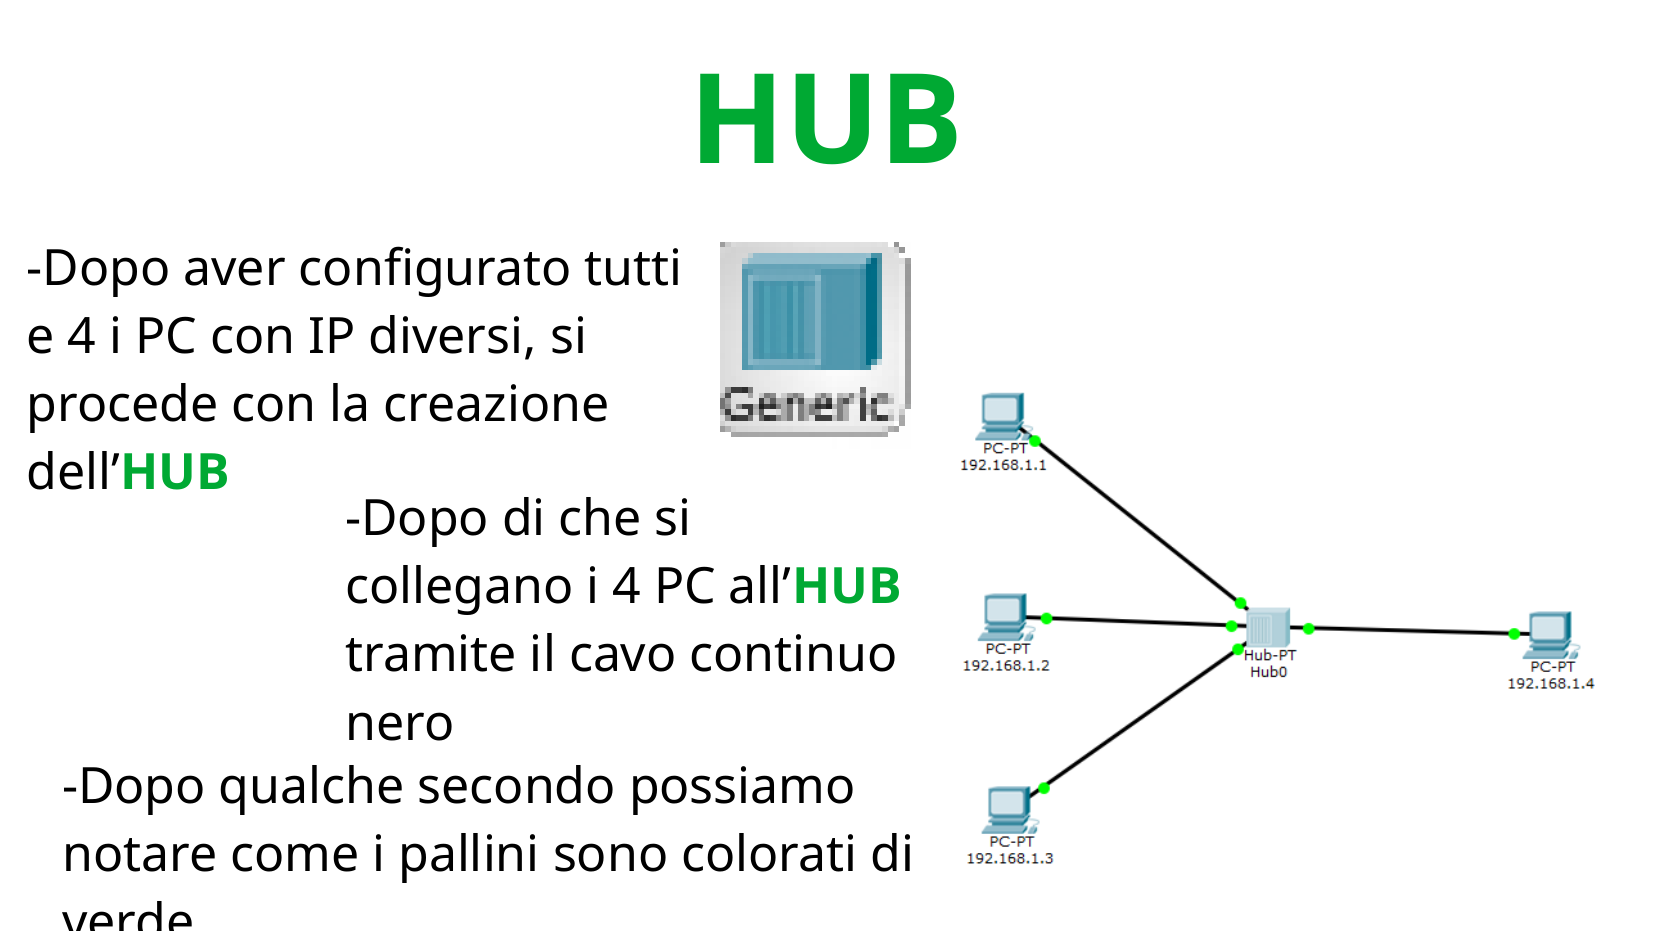

# HUB
-Dopo aver configurato tutti e 4 i PC con IP diversi, si procede con la creazione dell’HUB
-Dopo di che si collegano i 4 PC all’HUB tramite il cavo continuo nero
-Dopo qualche secondo possiamo notare come i pallini sono colorati di verde.